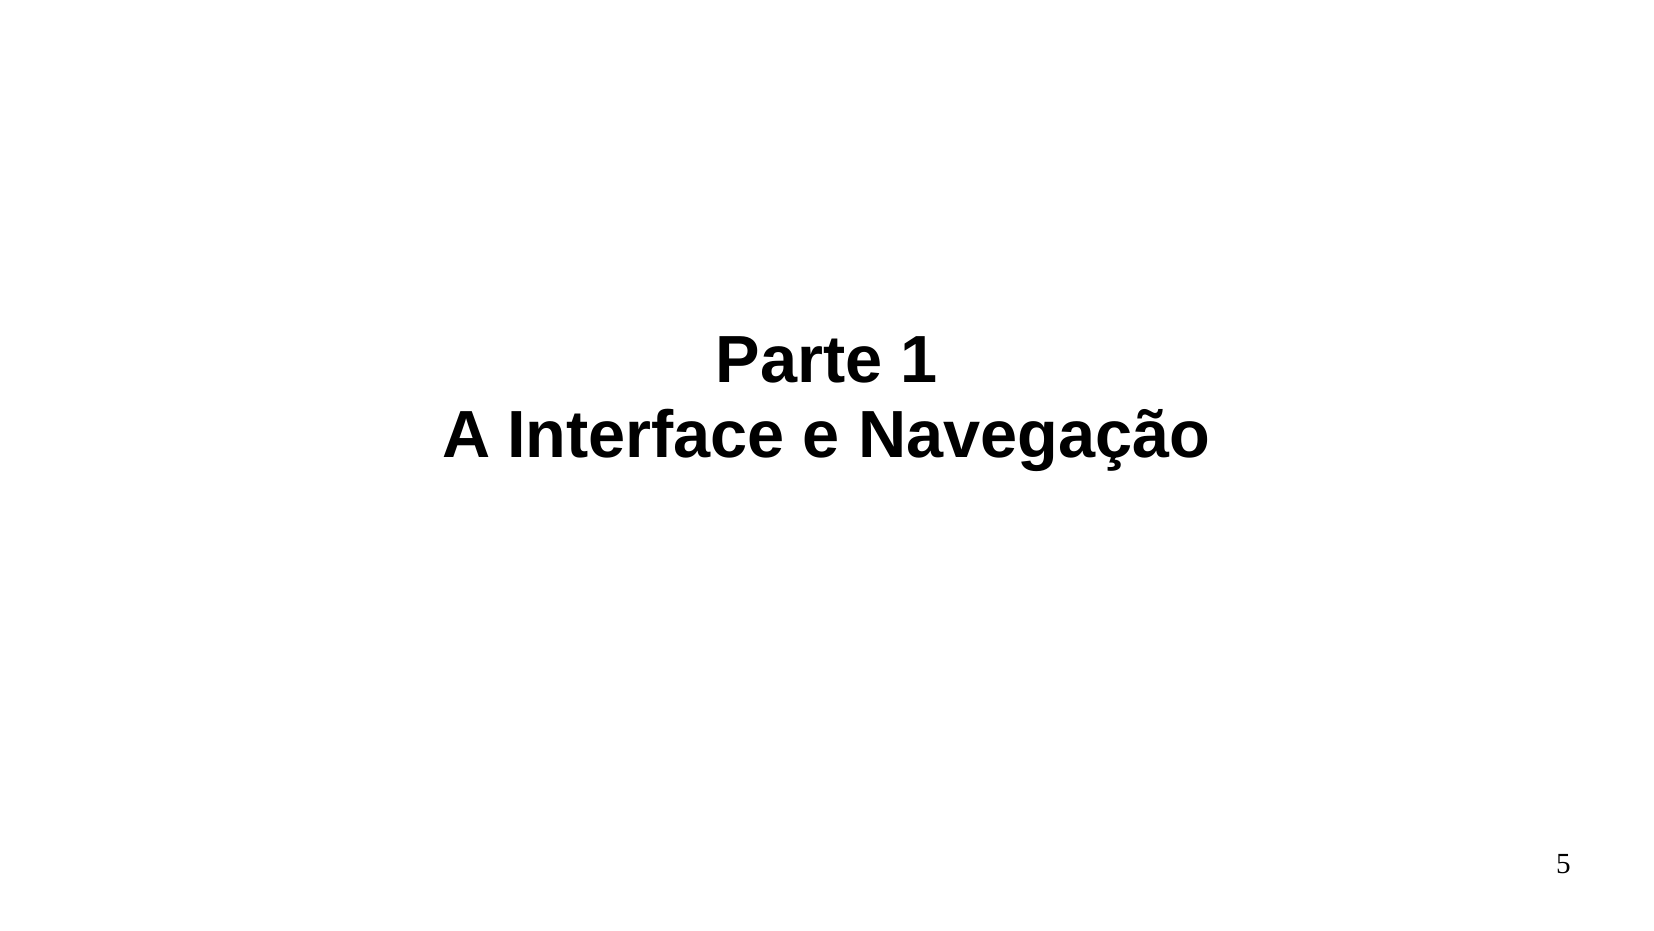

# Parte 1
A Interface e Navegação
5